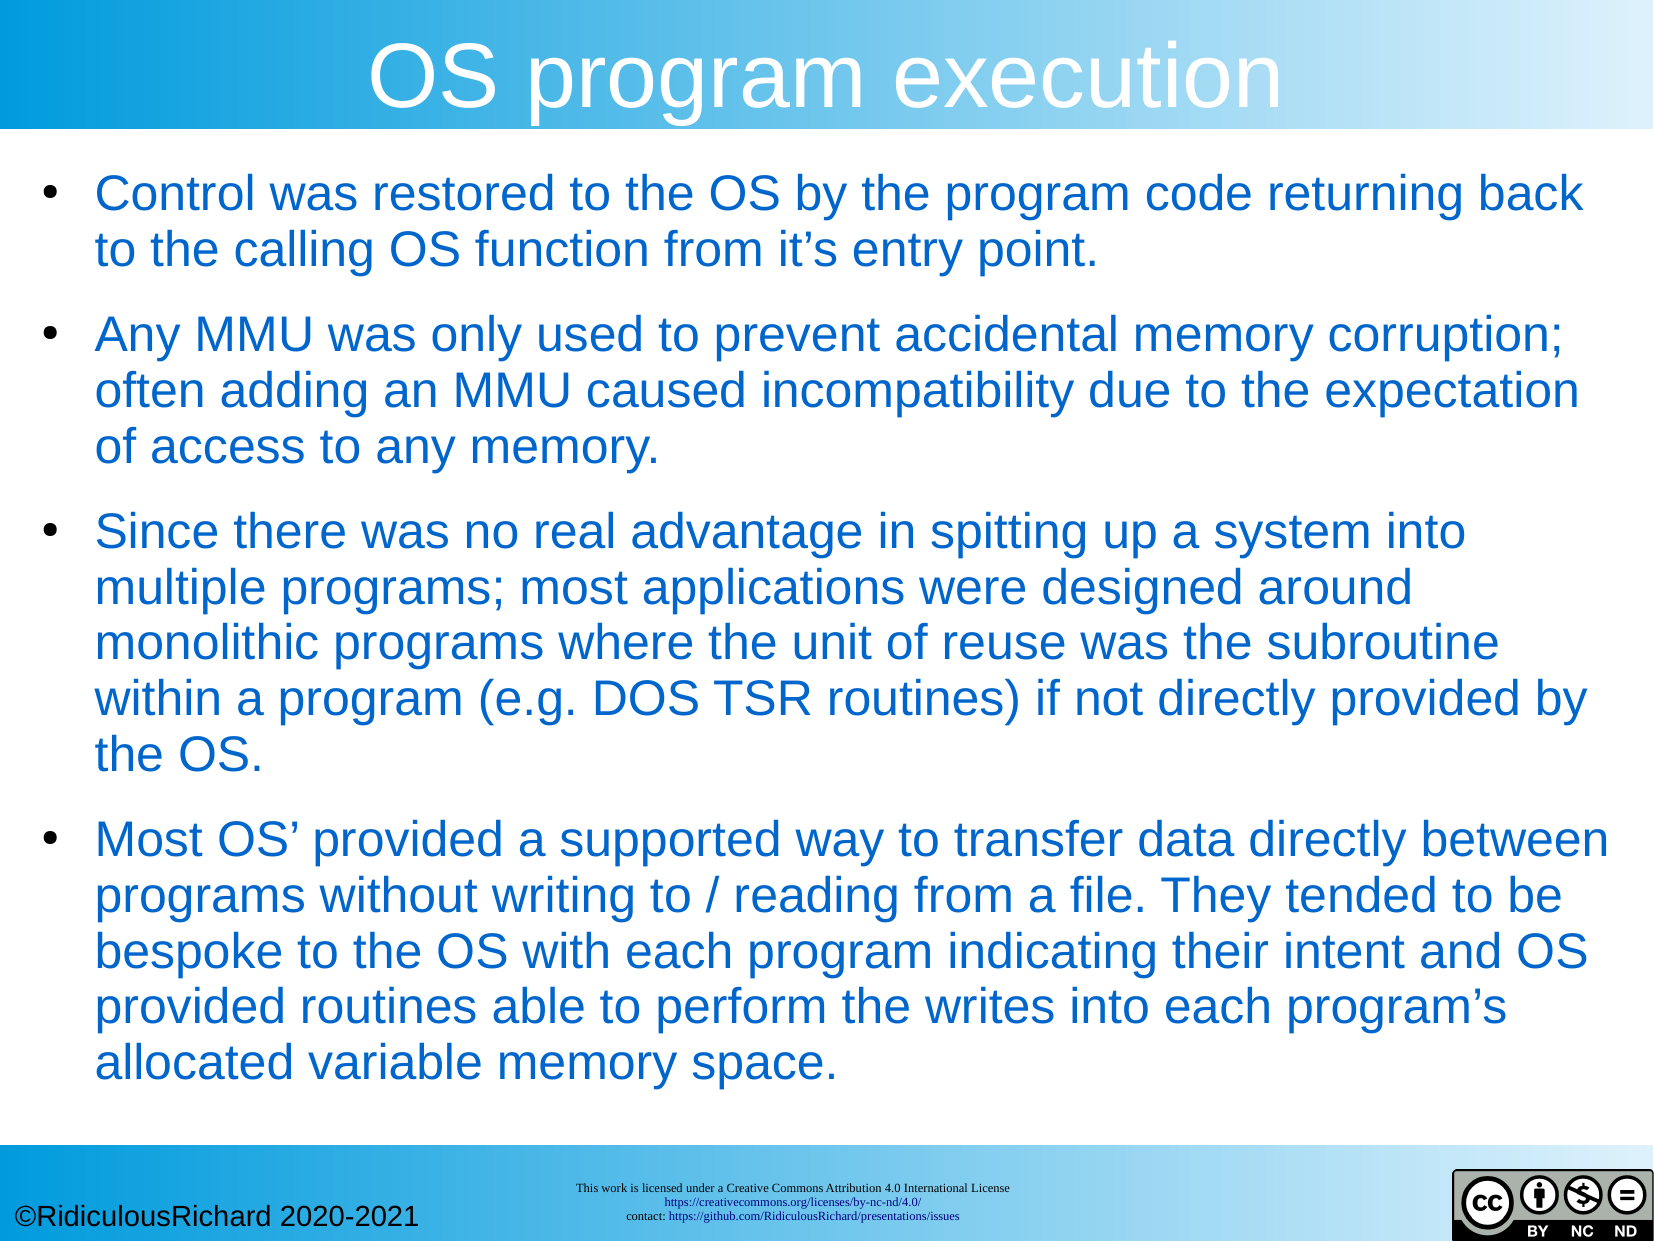

# OS program execution
Control was restored to the OS by the program code returning back to the calling OS function from it’s entry point.
Any MMU was only used to prevent accidental memory corruption; often adding an MMU caused incompatibility due to the expectation of access to any memory.
Since there was no real advantage in spitting up a system into multiple programs; most applications were designed around monolithic programs where the unit of reuse was the subroutine within a program (e.g. DOS TSR routines) if not directly provided by the OS.
Most OS’ provided a supported way to transfer data directly between programs without writing to / reading from a file. They tended to be bespoke to the OS with each program indicating their intent and OS provided routines able to perform the writes into each program’s allocated variable memory space.